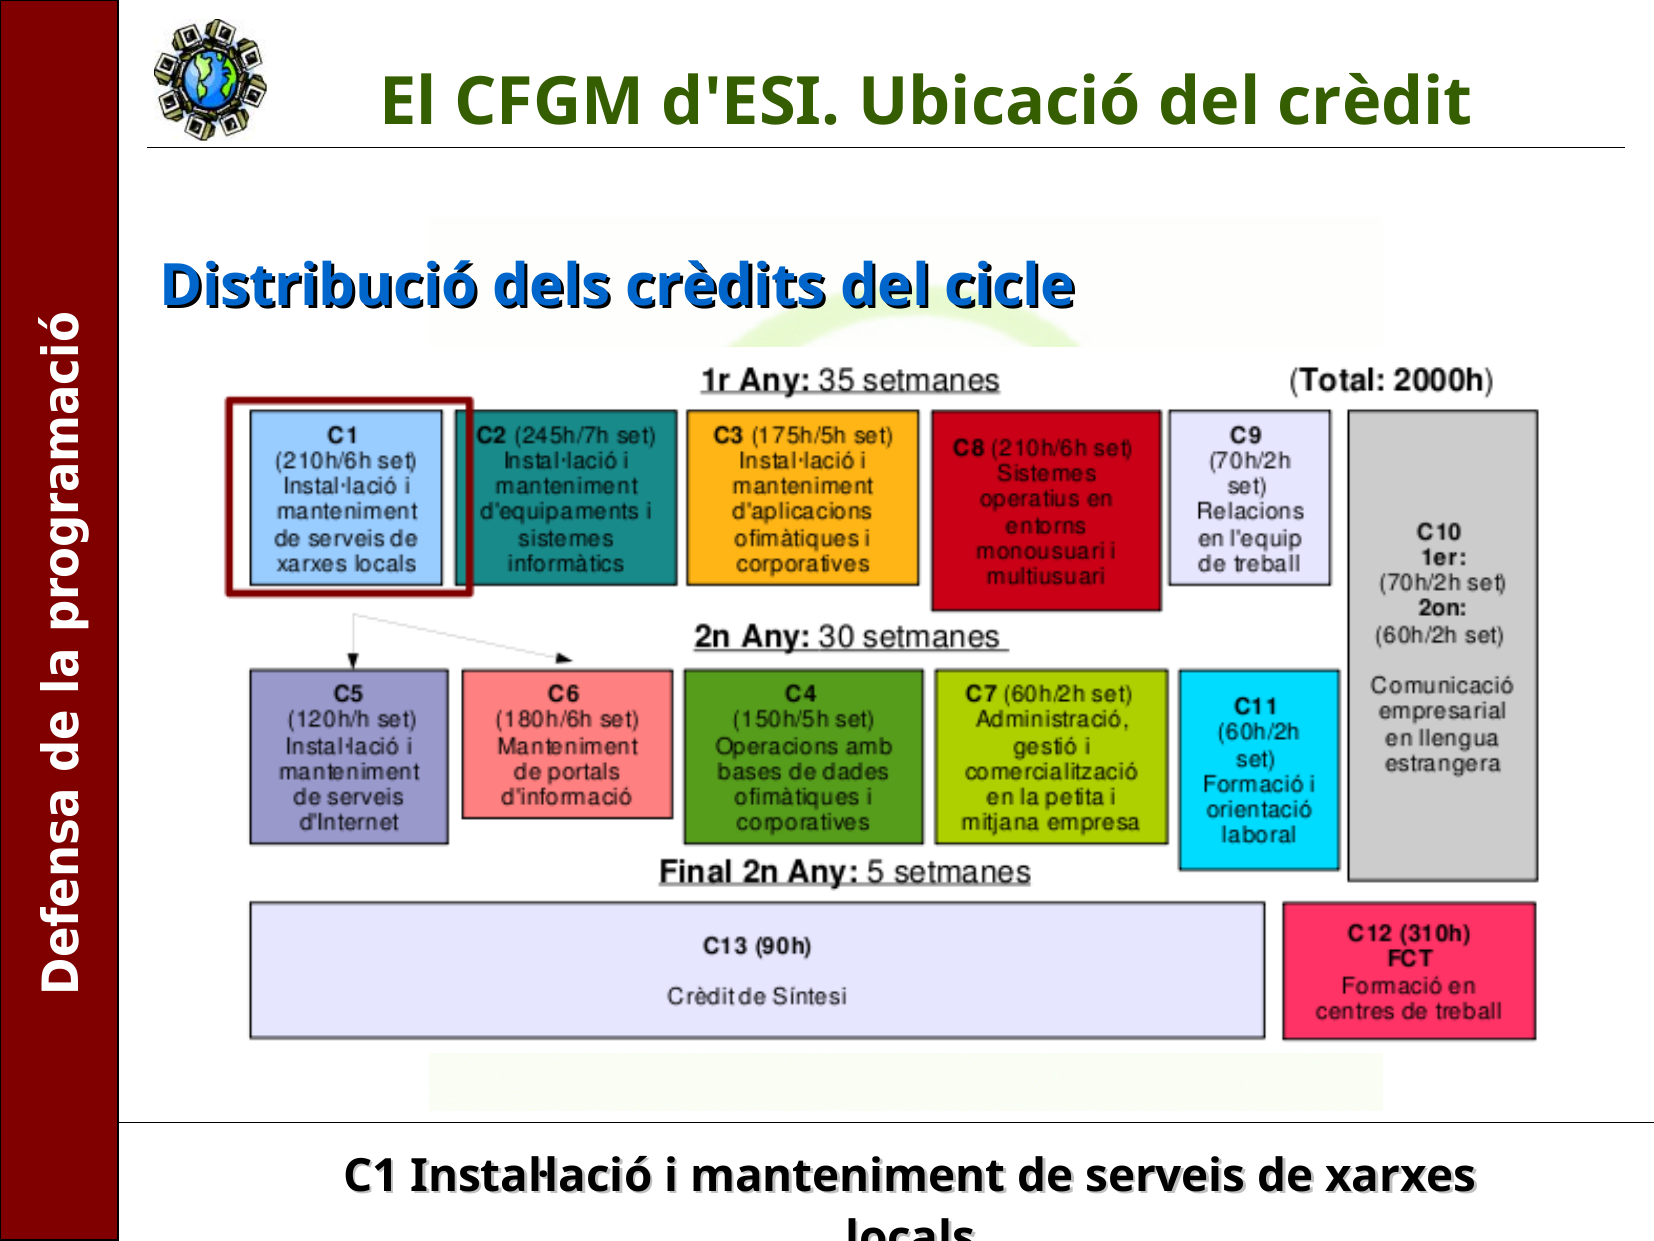

# El CFGM d'ESI. Ubicació del crèdit
Distribució dels crèdits del cicle